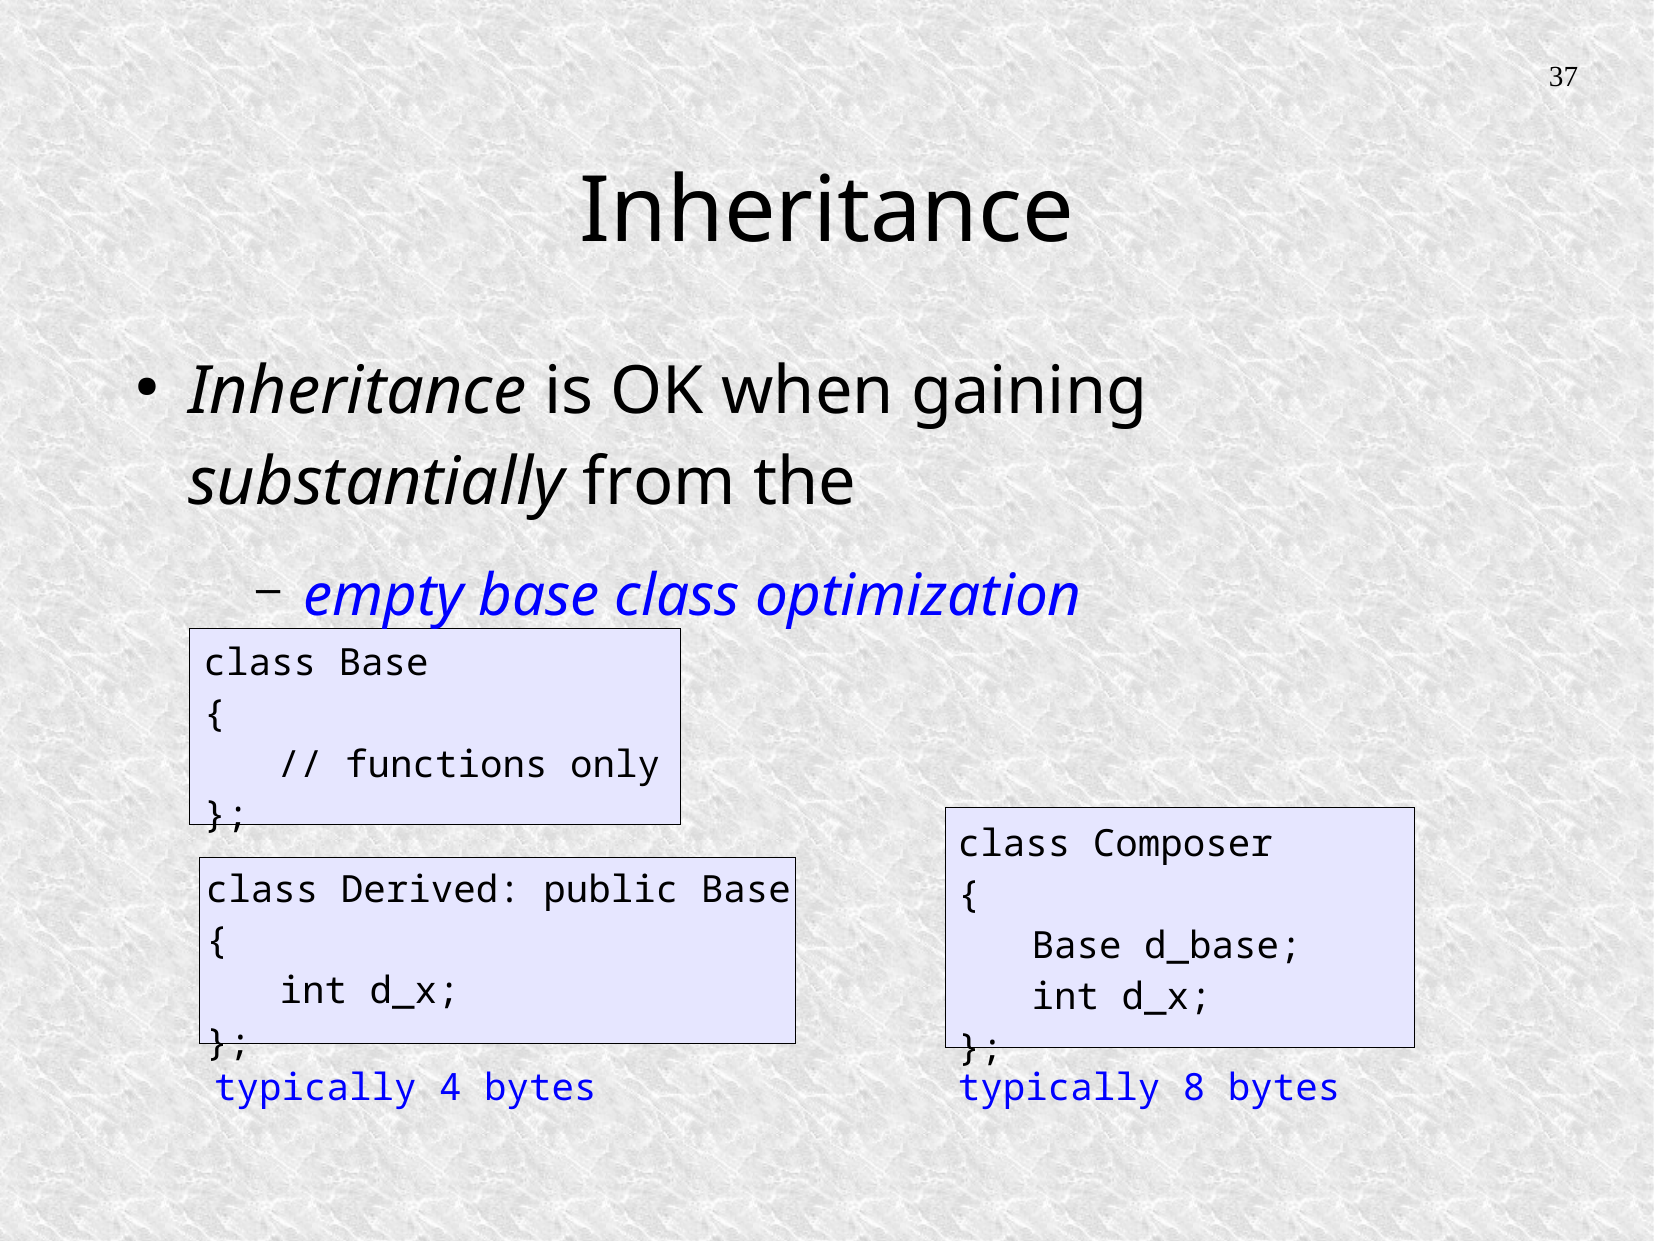

37
# Inheritance
Inheritance is OK when gaining substantially from the
empty base class optimization
class Base
{
	// functions only
};
class Composer
{
	Base d_base;
	int d_x;
};
class Derived: public Base
{
	int d_x;
};
typically 4 bytes
typically 8 bytes